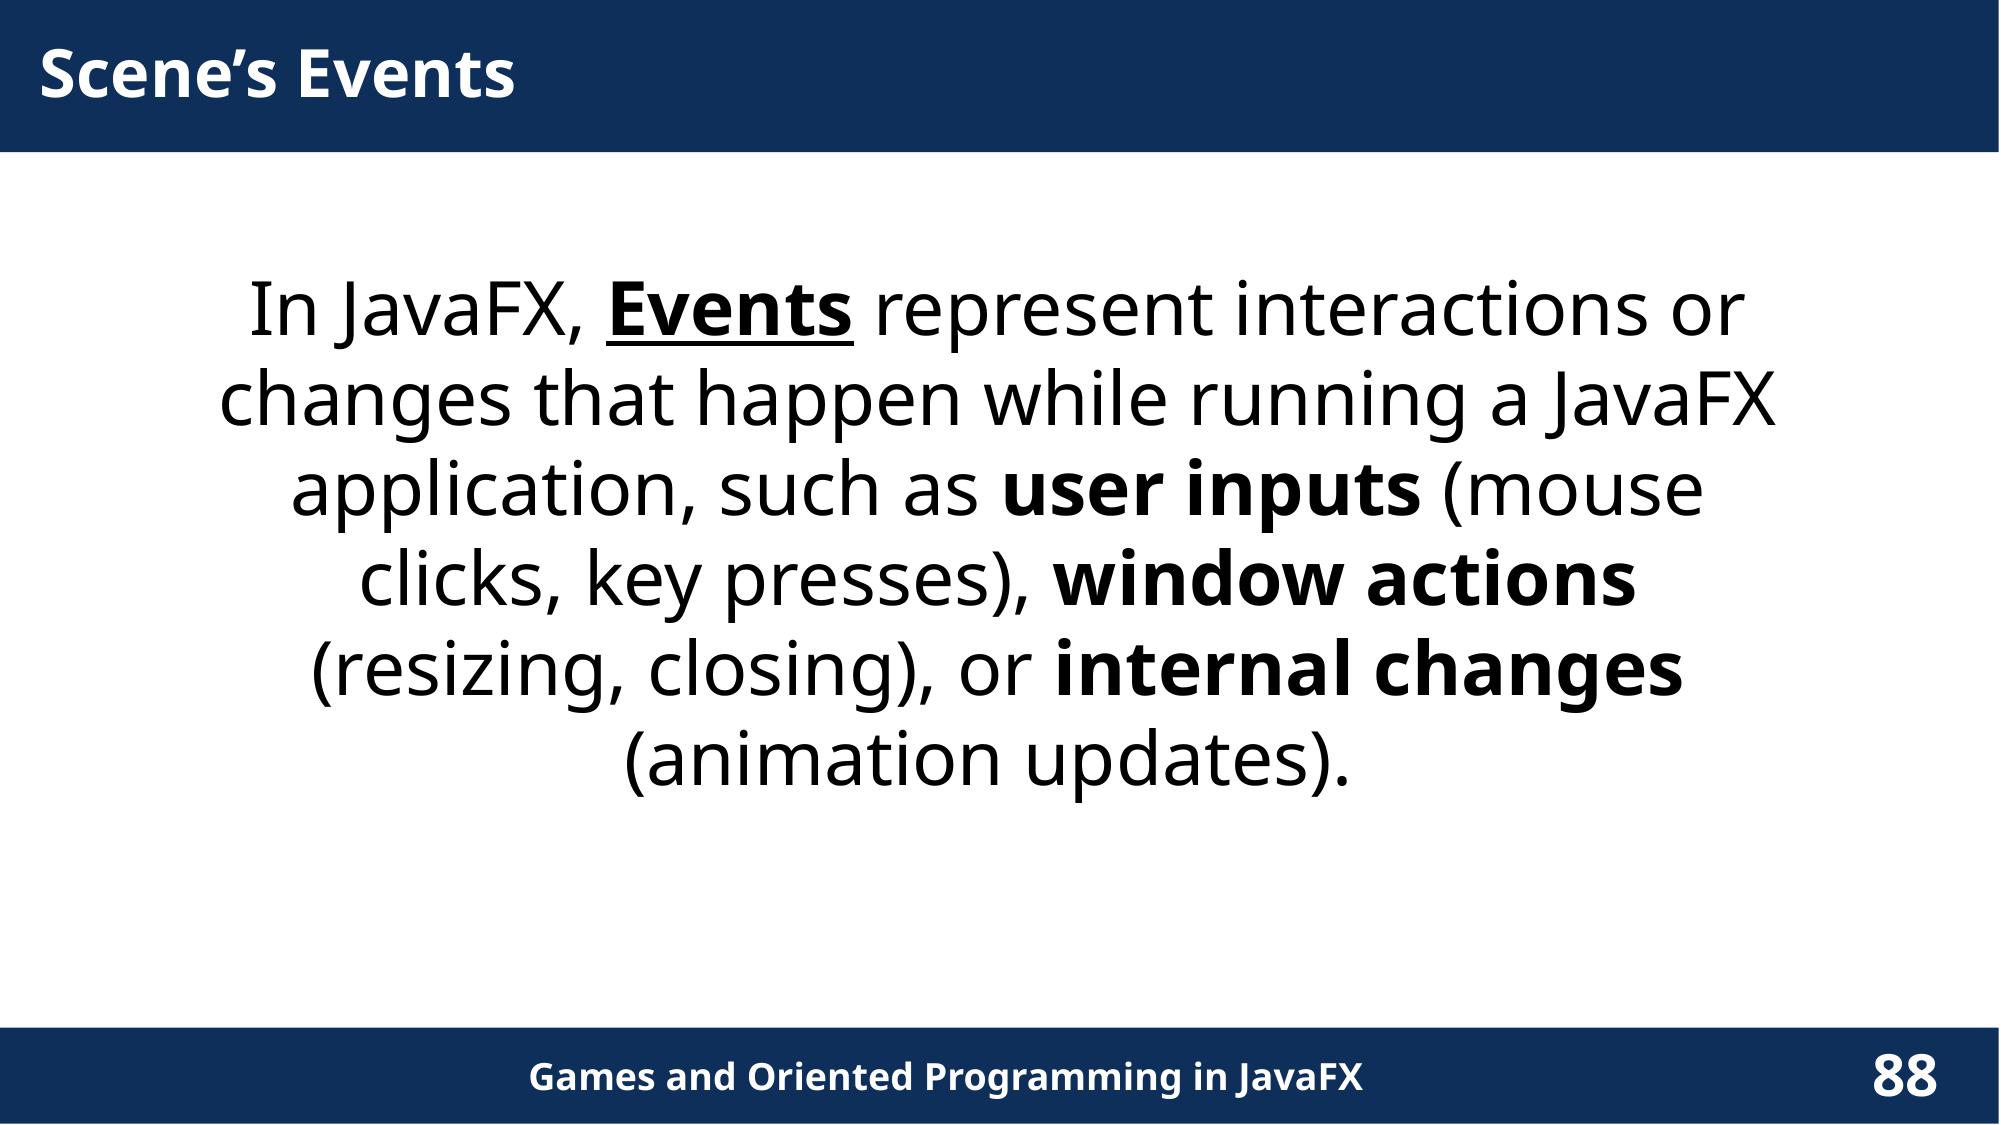

Scene’s Events
In JavaFX, Events represent interactions or changes that happen while running a JavaFX application, such as user inputs (mouse clicks, key presses), window actions (resizing, closing), or internal changes (animation updates).